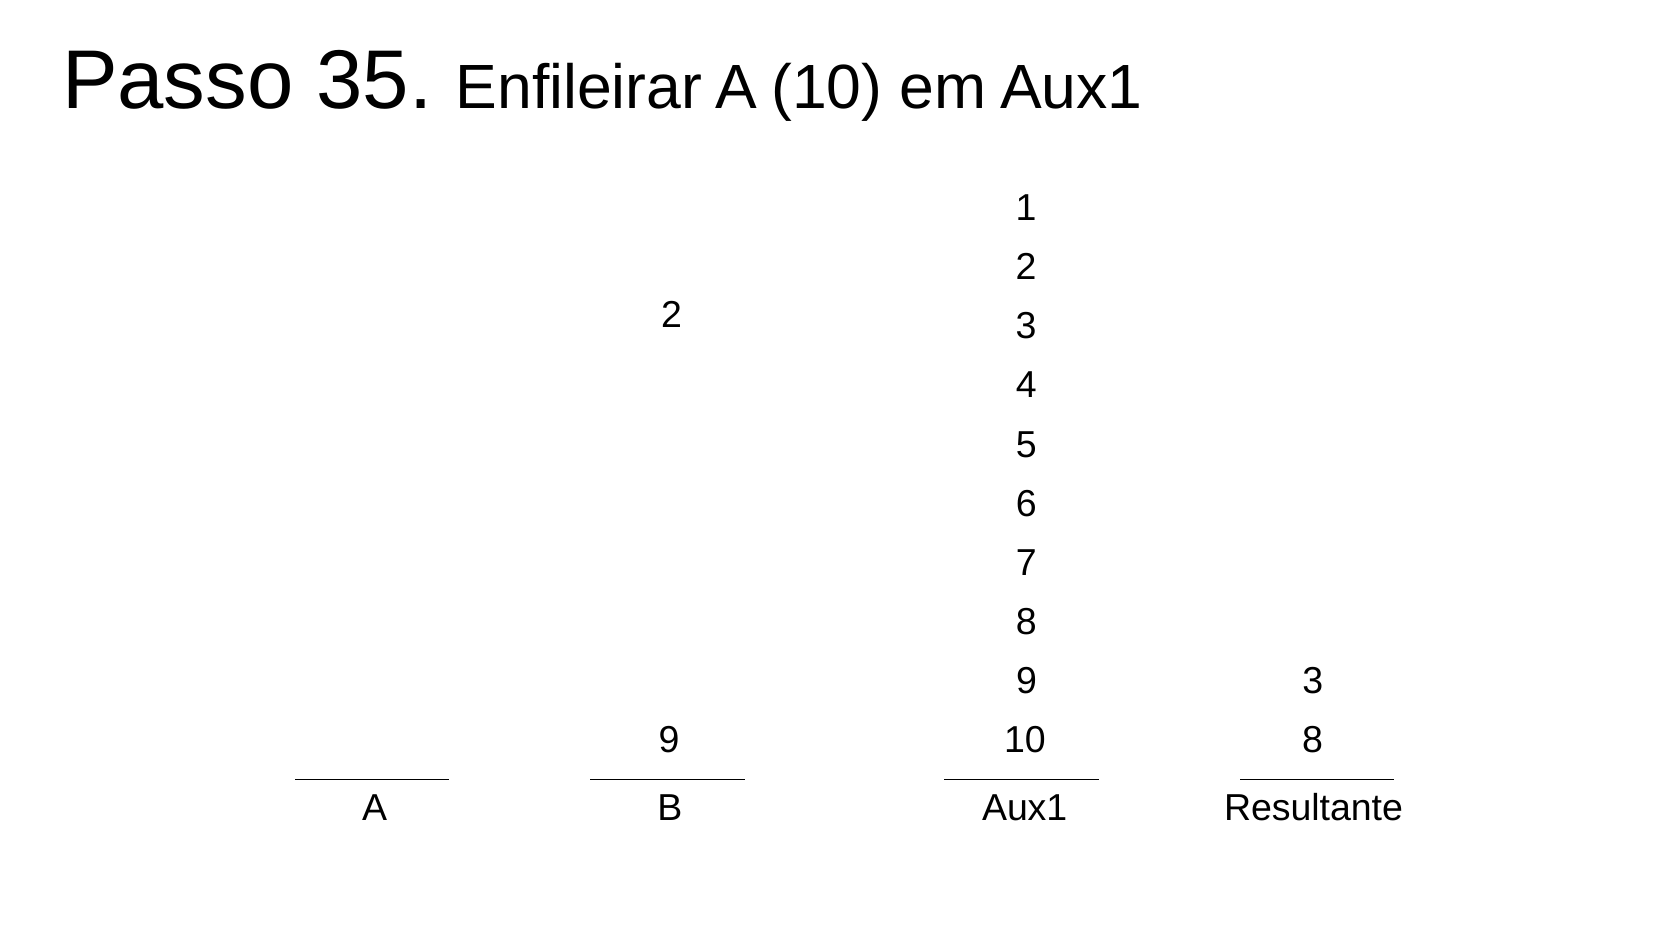

Passo 35. Enfileirar A (10) em Aux1
1
2
2
3
4
5
6
7
8
9
3
9
10
8
A
B
Aux1
Resultante